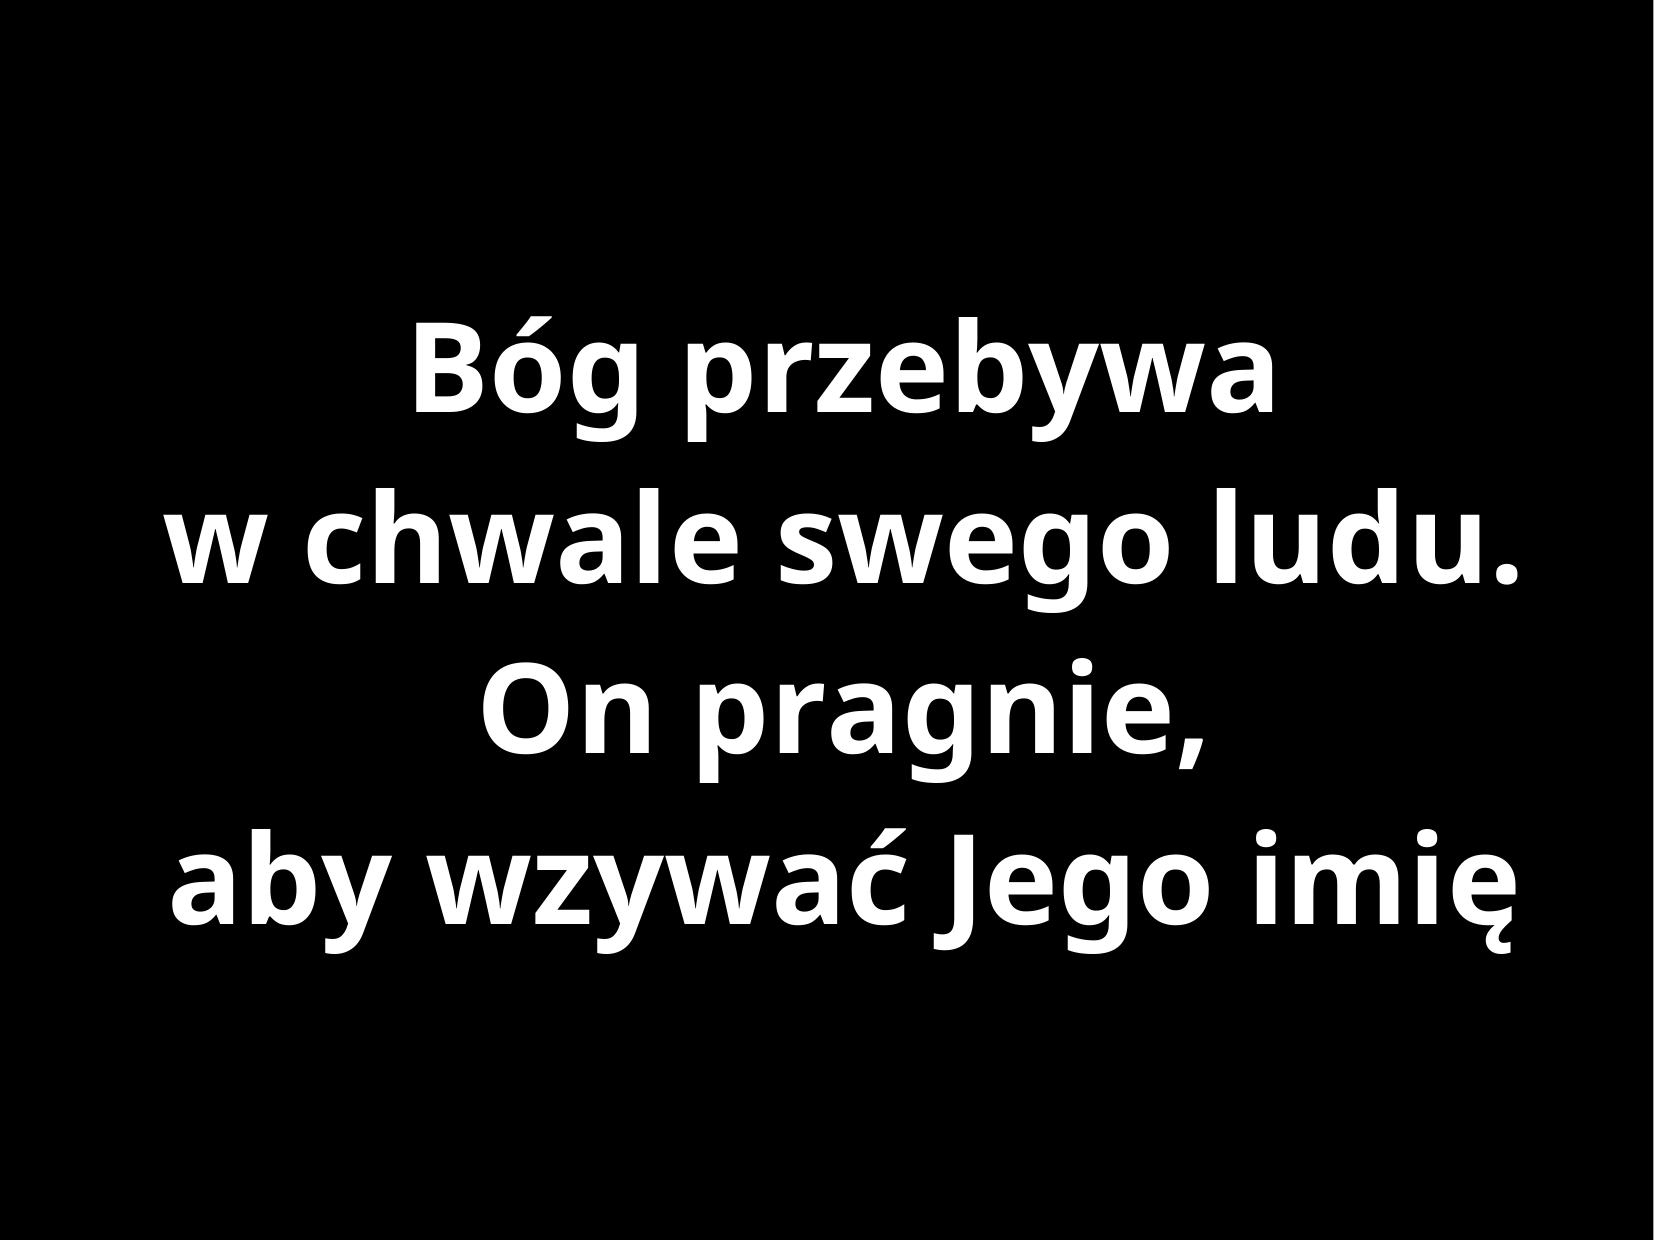

# Bóg przebywa
w chwale swego ludu.
On pragnie,
aby wzywać Jego imię